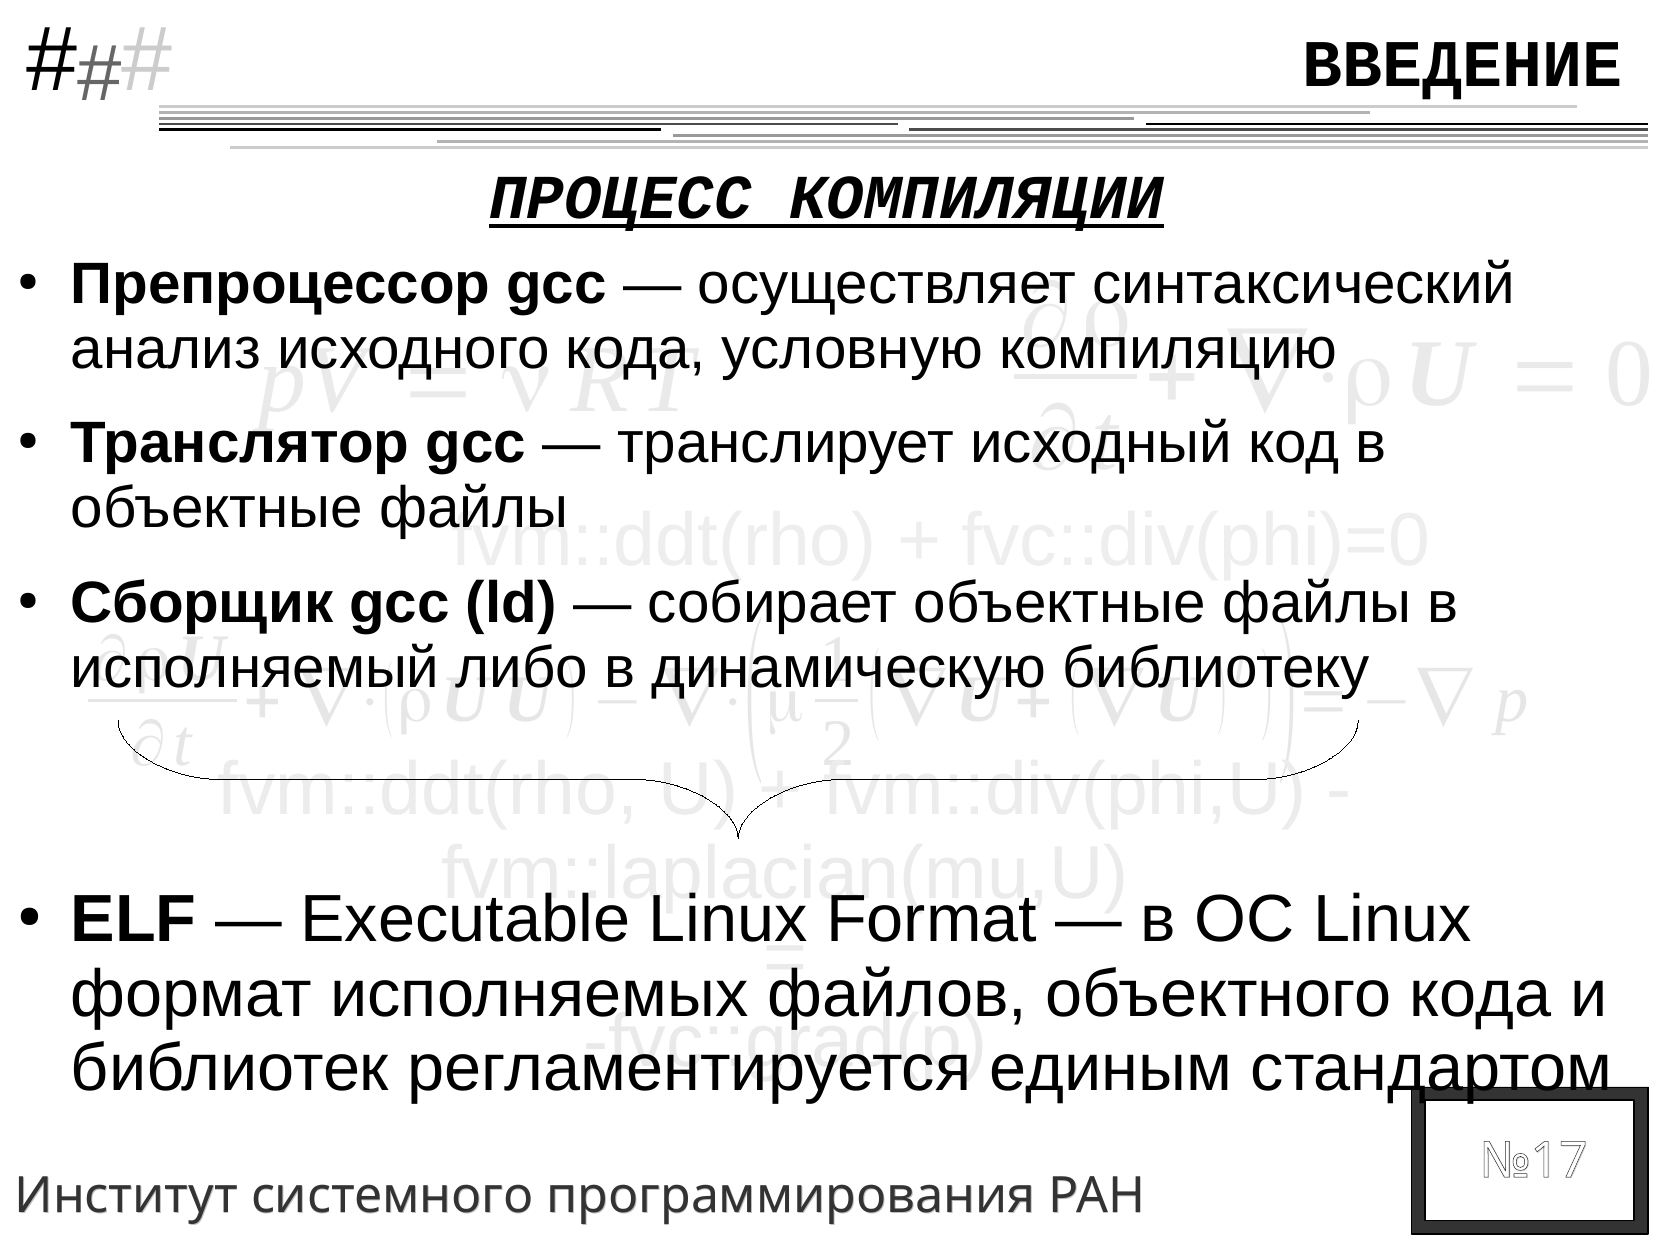

# ПРОЦЕСС КОМПИЛЯЦИИ
Препроцессор gcc — осуществляет синтаксический анализ исходного кода, условную компиляцию
Транслятор gcc — транслирует исходный код в объектные файлы
Сборщик gcc (ld) — собирает объектные файлы в исполняемый либо в динамическую библиотеку
ELF — Executable Linux Format — в ОС Linux формат исполняемых файлов, объектного кода и библиотек регламентируется единым стандартом